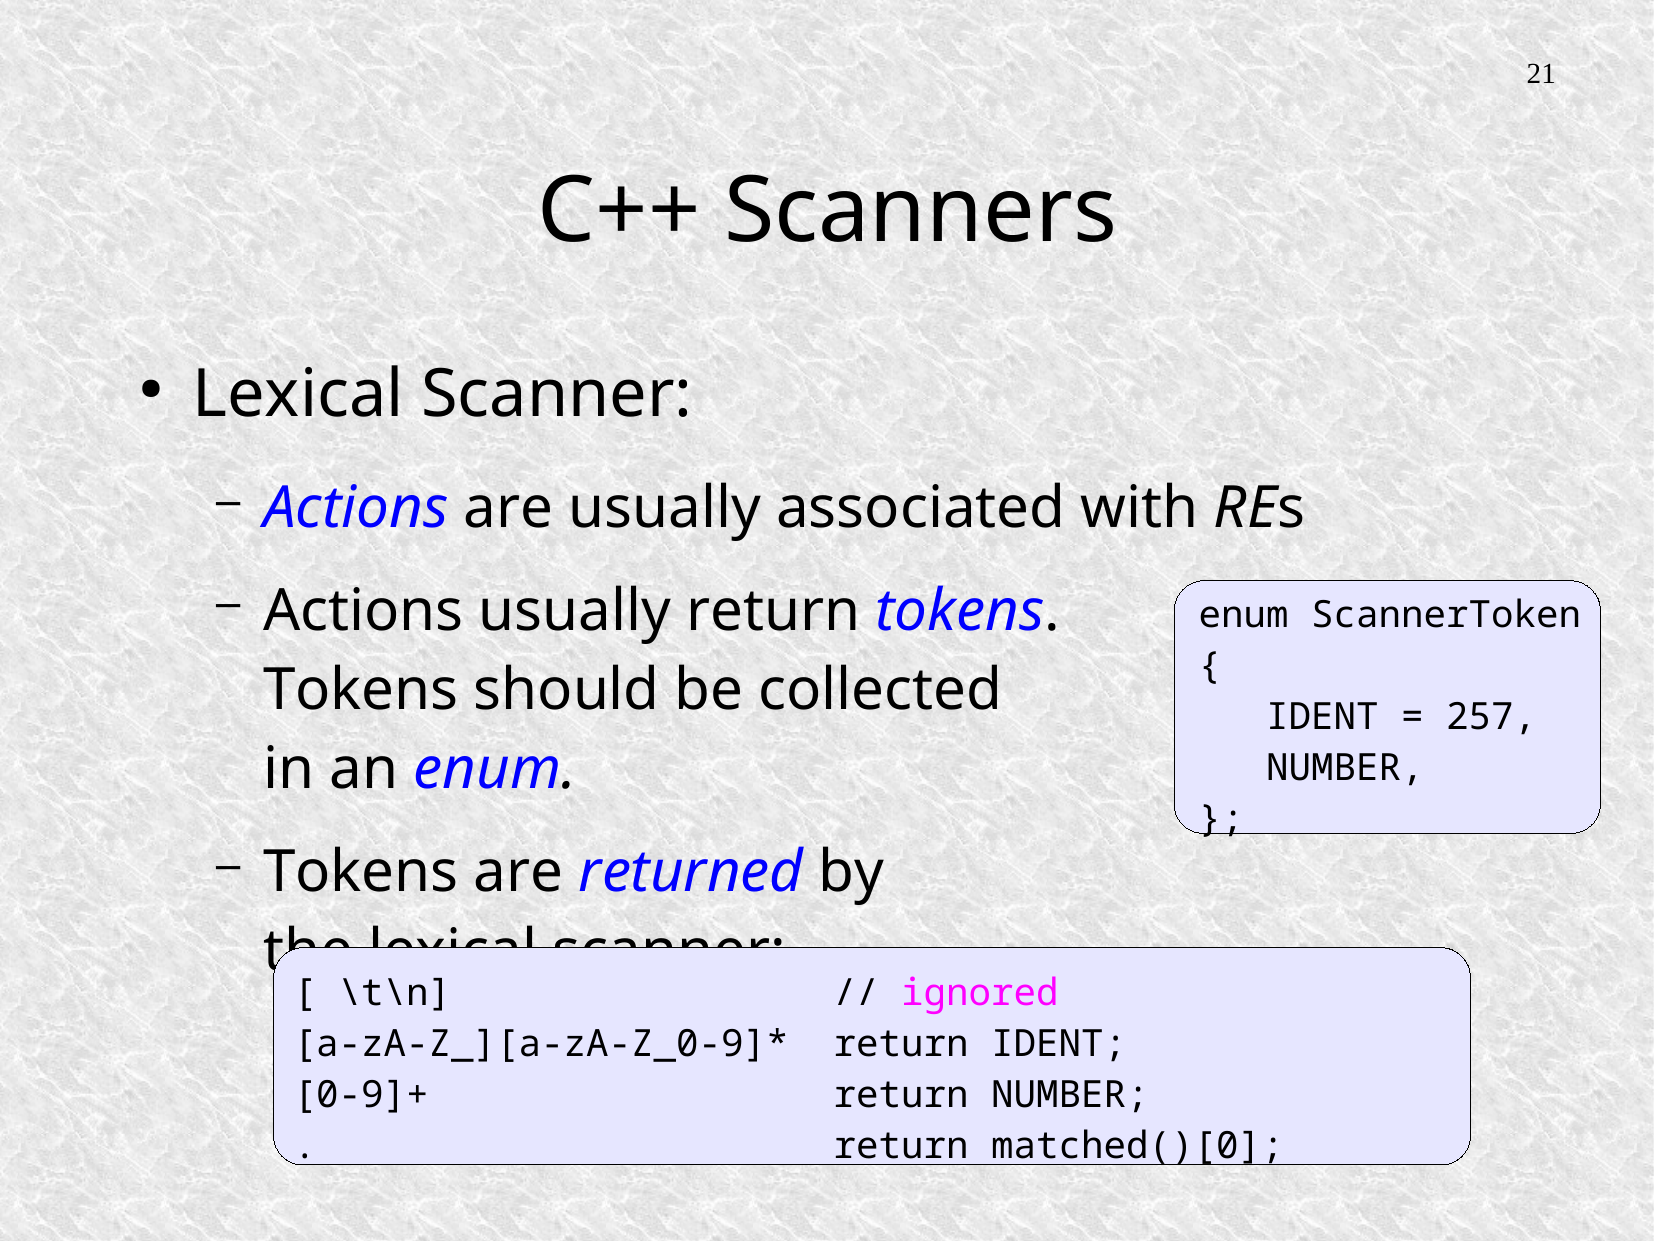

21
# C++ Scanners
Lexical Scanner:
Actions are usually associated with REs
Actions usually return tokens.
Tokens should be collected
in an enum.
Tokens are returned by
the lexical scanner:
enum ScannerToken
{
 IDENT = 257,
 NUMBER,
};
[ \t\n] // ignored
[a-zA-Z_][a-zA-Z_0-9]* return IDENT;
[0-9]+ return NUMBER;
. return matched()[0];